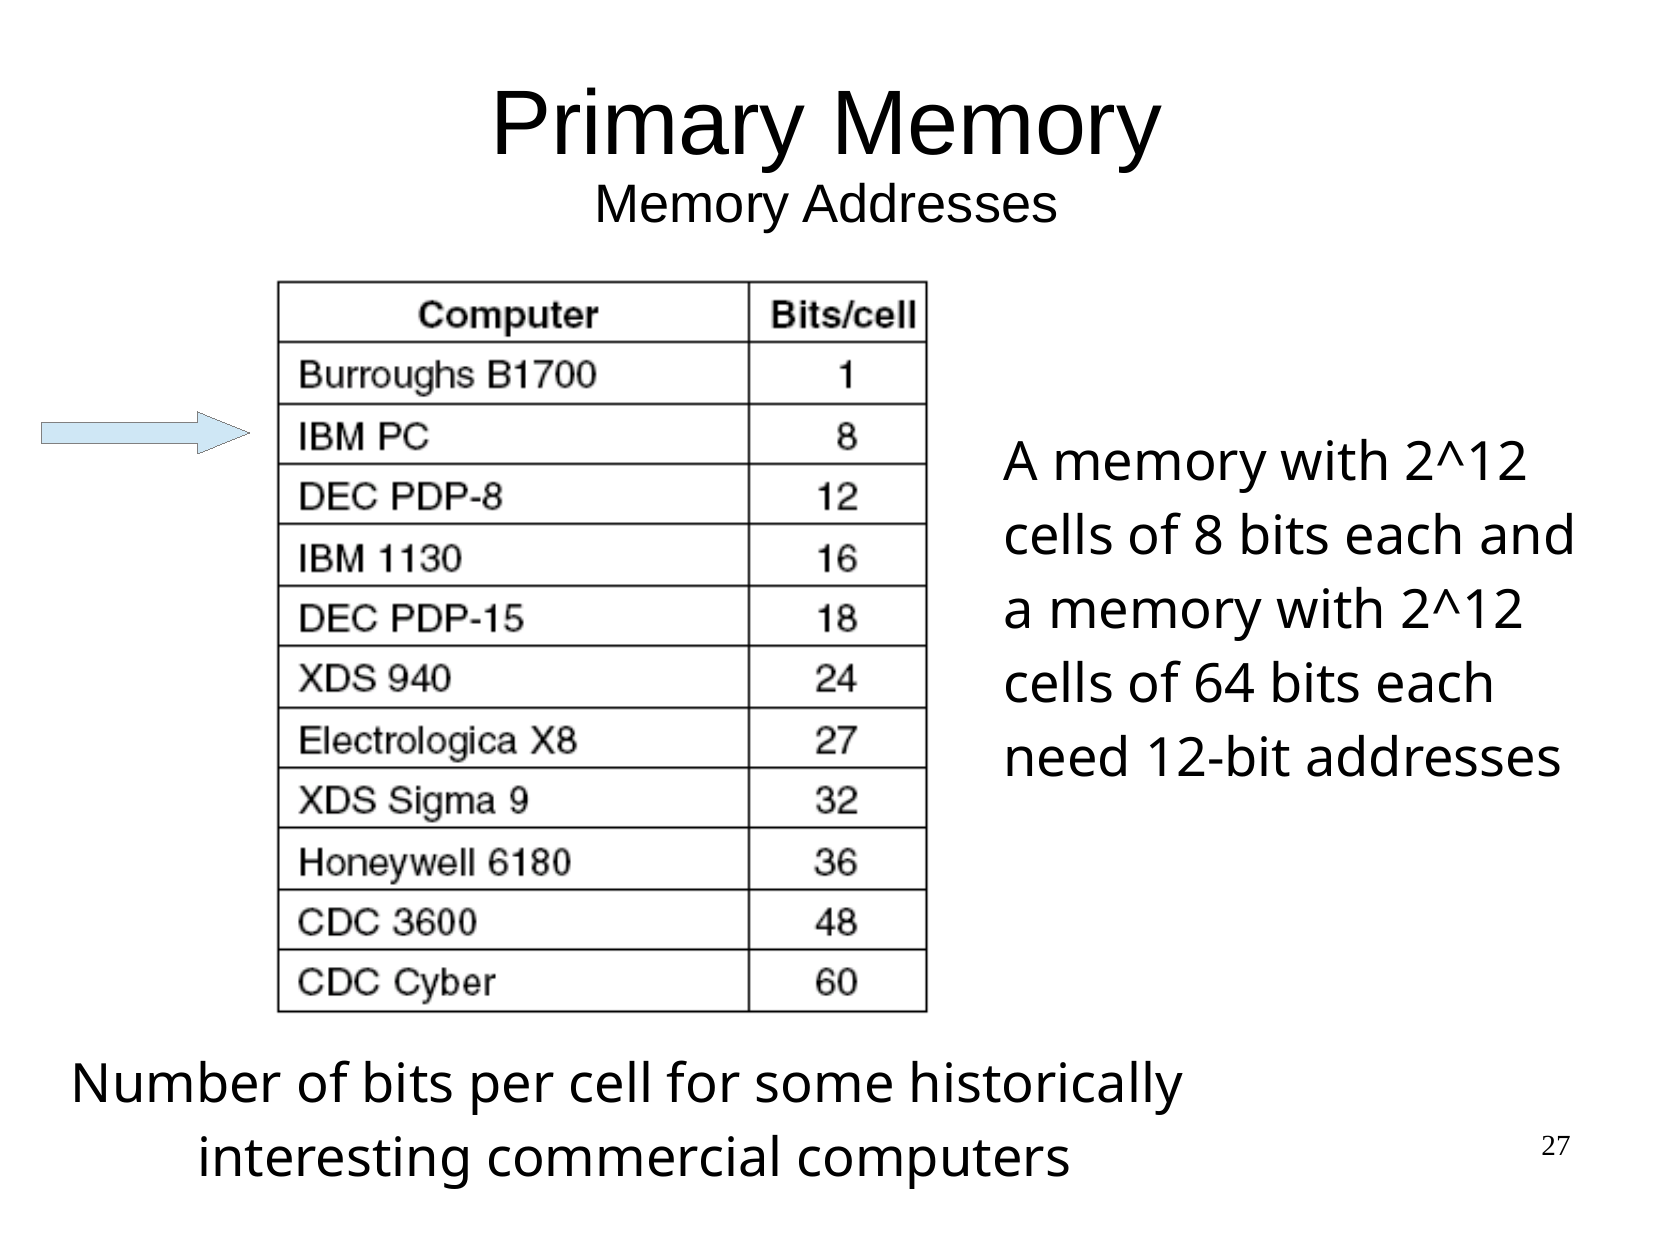

# Primary Memory Memory Addresses
A memory with 2^12 cells of 8 bits each and a memory with 2^12 cells of 64 bits each need 12-bit addresses
Number of bits per cell for some historically
interesting commercial computers
27